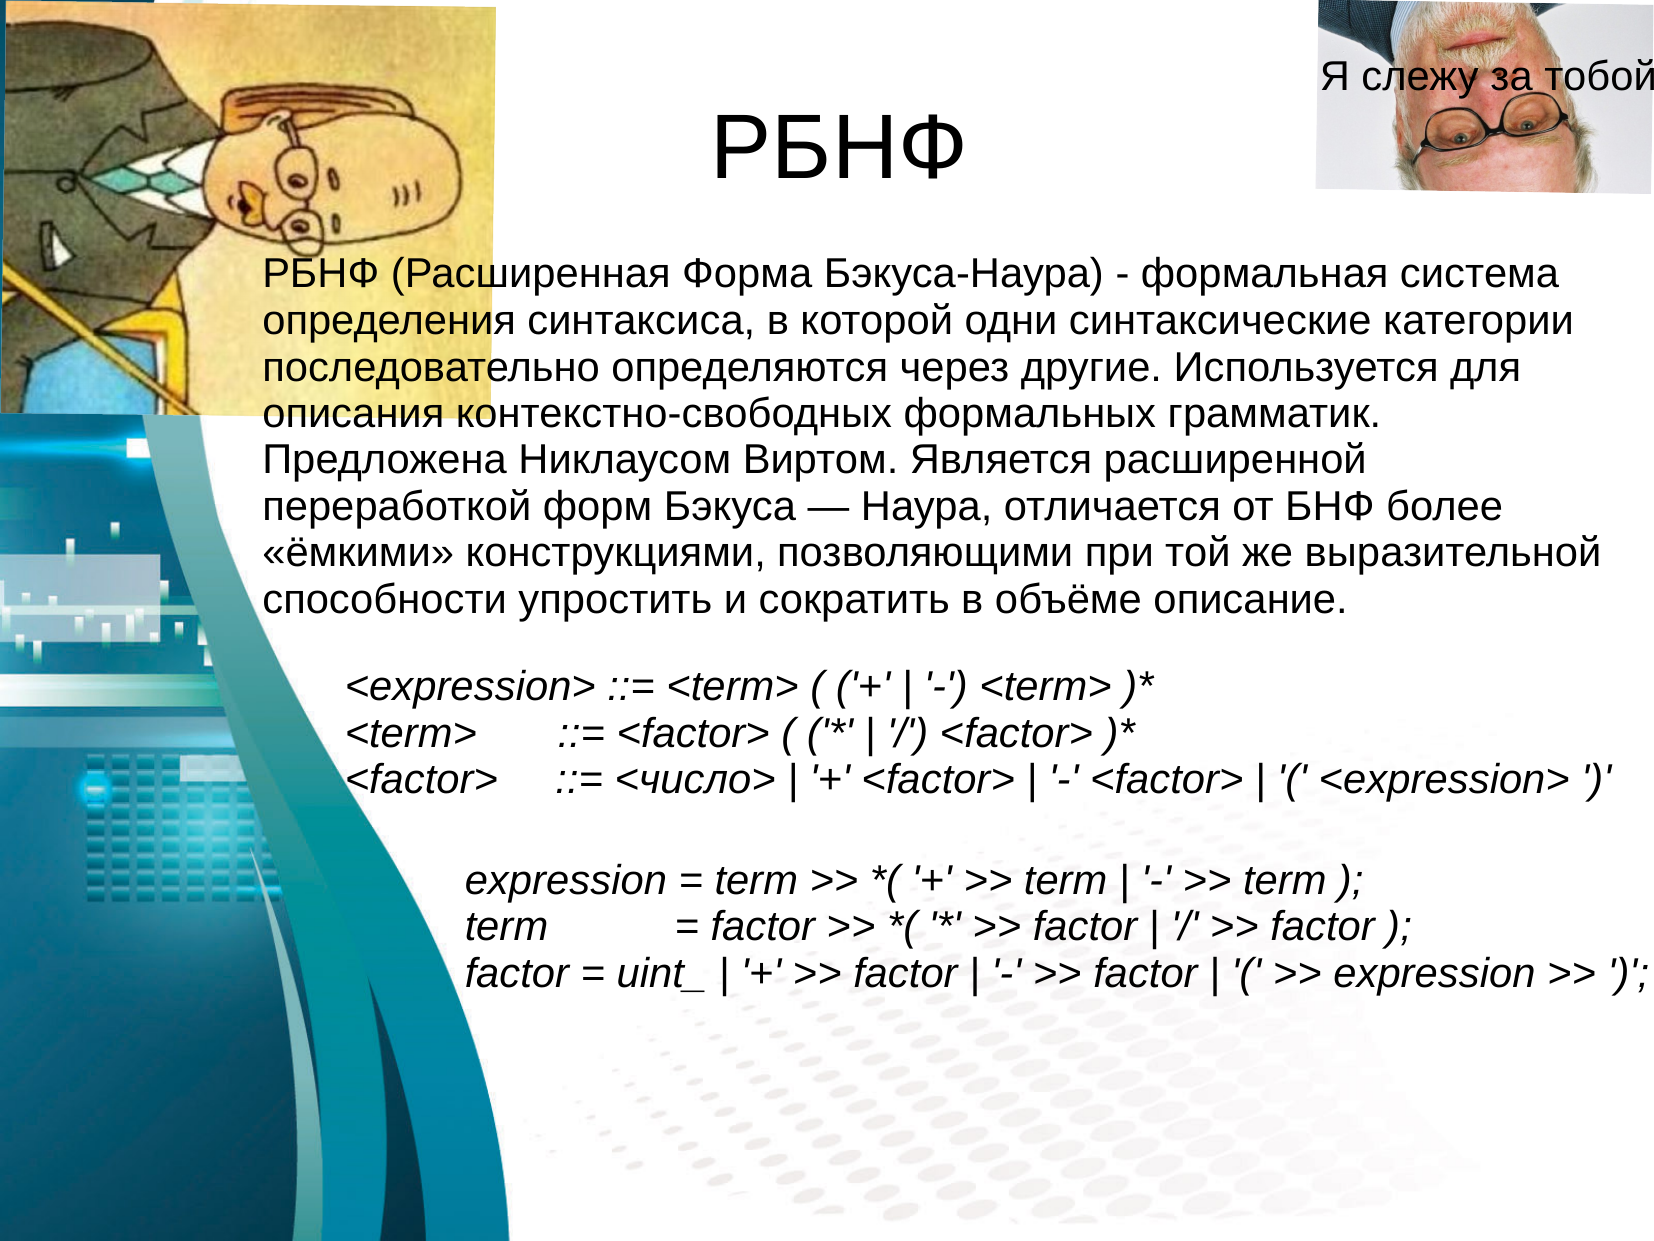

# РБНФ
Я слежу за тобой
РБНФ (Расширенная Форма Бэкуса-Наура) - формальная система определения синтаксиса, в которой одни синтаксические категории последовательно определяются через другие. Используется для описания контекстно-свободных формальных грамматик. Предложена Никлаусом Виртом. Является расширенной переработкой форм Бэкуса — Наура, отличается от БНФ более «ёмкими» конструкциями, позволяющими при той же выразительной способности упростить и сократить в объёме описание.
<expression> ::= <term> ( ('+' | '-') <term> )*
<term> ::= <factor> ( ('*' | '/') <factor> )*
<factor> ::= <число> | '+' <factor> | '-' <factor> | '(' <expression> ')'
expression = term >> *( '+' >> term | '-' >> term );
term = factor >> *( '*' >> factor | '/' >> factor );
factor = uint_ | '+' >> factor | '-' >> factor | '(' >> expression >> ')';